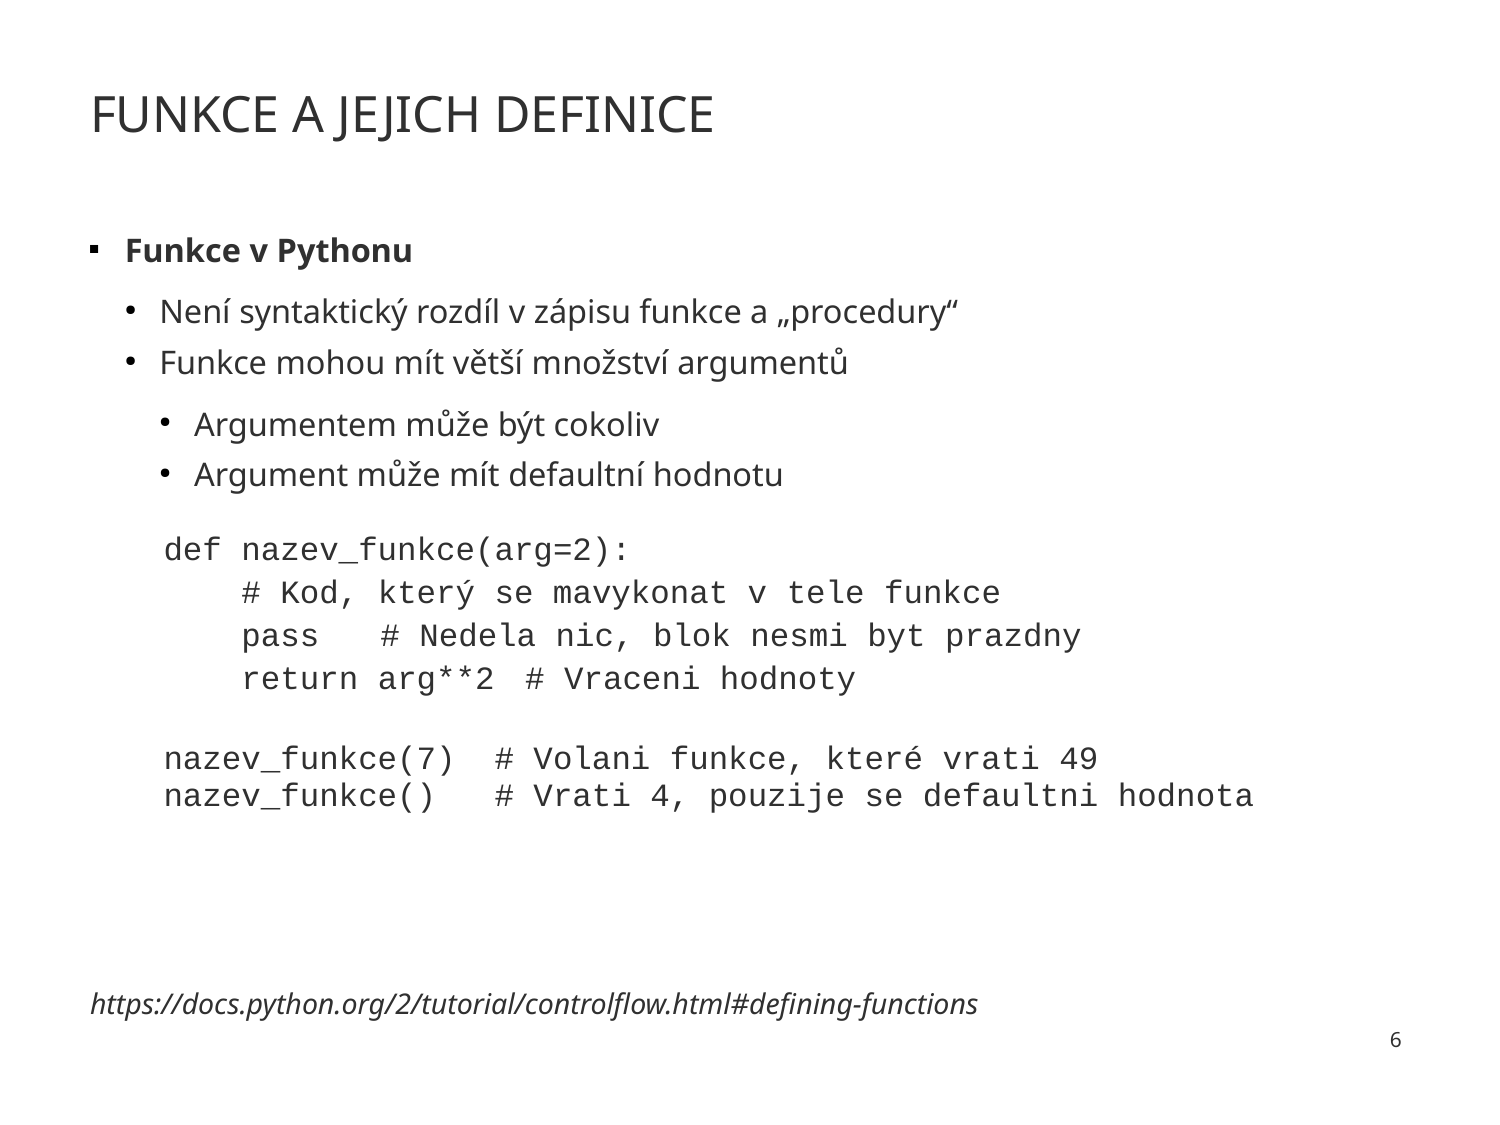

# funkcE a jejich definice
Funkce v Pythonu
Není syntaktický rozdíl v zápisu funkce a „procedury“
Funkce mohou mít větší množství argumentů
Argumentem může být cokoliv
Argument může mít defaultní hodnotu
def nazev_funkce(arg=2):
 # Kod, který se mavykonat v tele funkce
 pass		# Nedela nic, blok nesmi byt prazdny
 return arg**2	# Vraceni hodnoty
nazev_funkce(7) # Volani funkce, které vrati 49
nazev_funkce() # Vrati 4, pouzije se defaultni hodnota
https://docs.python.org/2/tutorial/controlflow.html#defining-functions